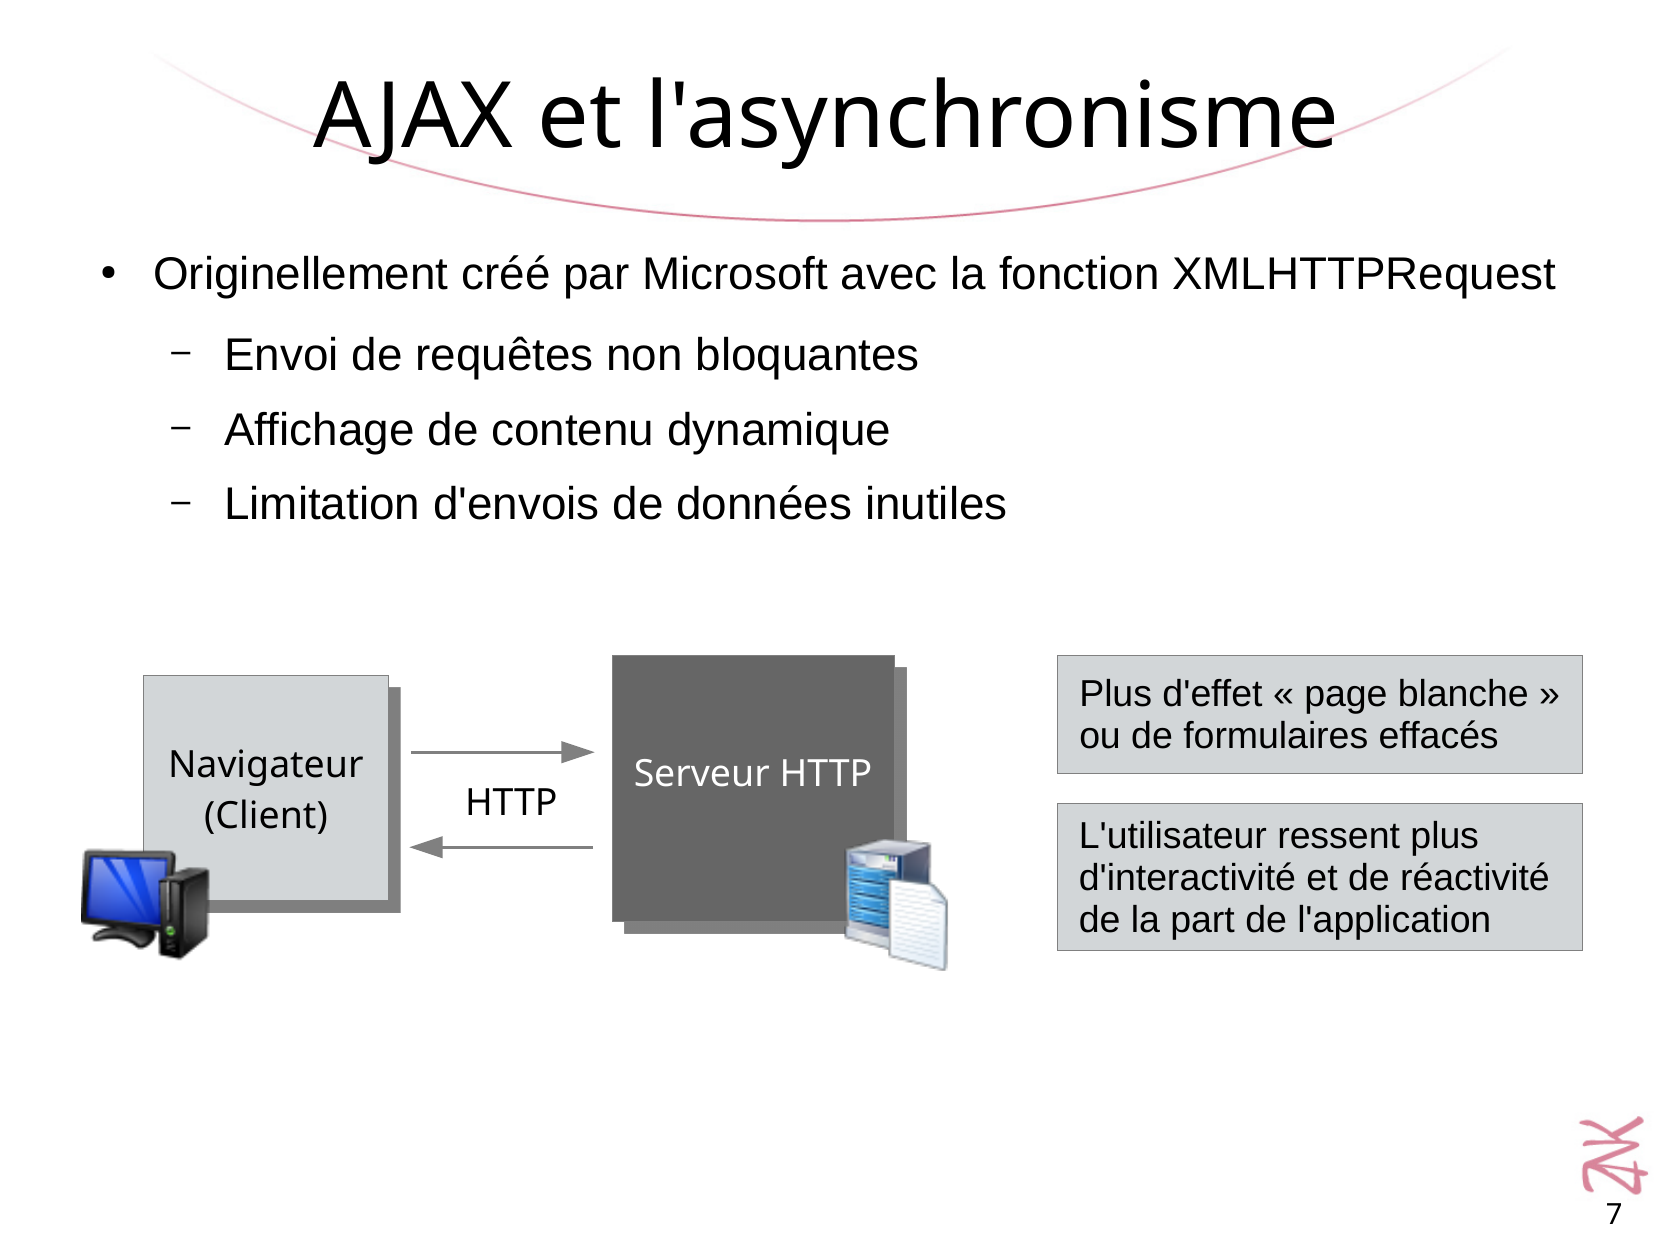

# AJAX et l'asynchronisme
Originellement créé par Microsoft avec la fonction XMLHTTPRequest
Envoi de requêtes non bloquantes
Affichage de contenu dynamique
Limitation d'envois de données inutiles
Plus d'effet « page blanche »
ou de formulaires effacés
Navigateur
(Client)
Serveur HTTP
HTTP
L'utilisateur ressent plus
d'interactivité et de réactivité
de la part de l'application
7